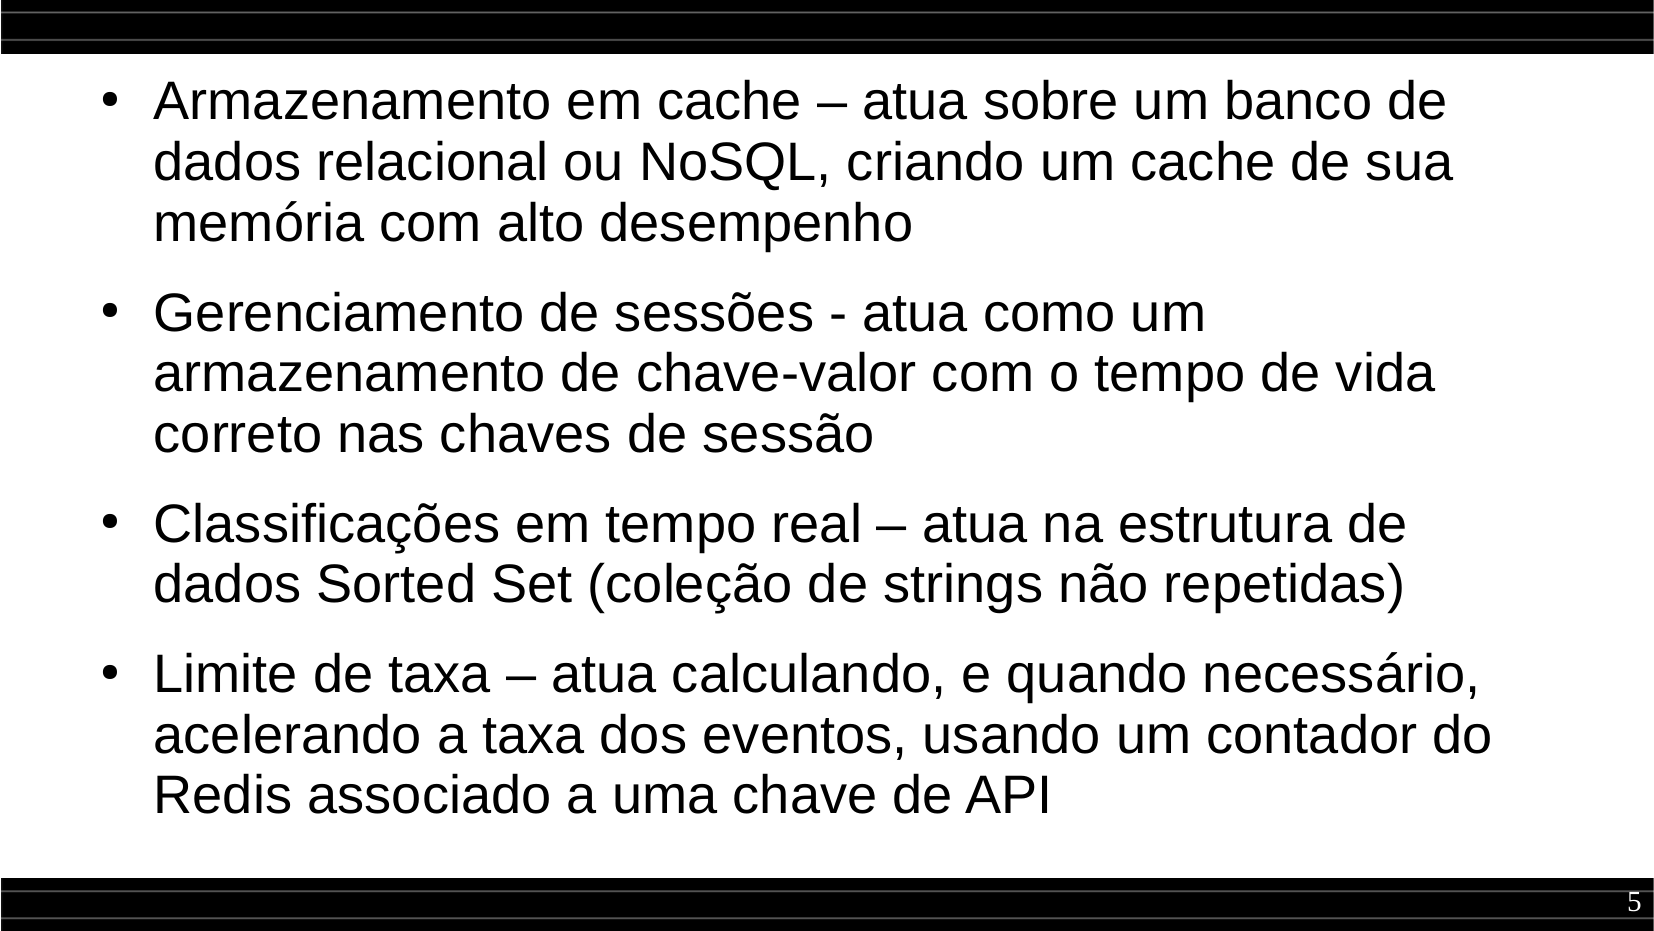

# Armazenamento em cache – atua sobre um banco de dados relacional ou NoSQL, criando um cache de sua memória com alto desempenho
Gerenciamento de sessões - atua como um armazenamento de chave-valor com o tempo de vida correto nas chaves de sessão
Classificações em tempo real – atua na estrutura de dados Sorted Set (coleção de strings não repetidas)
Limite de taxa – atua calculando, e quando necessário, acelerando a taxa dos eventos, usando um contador do Redis associado a uma chave de API